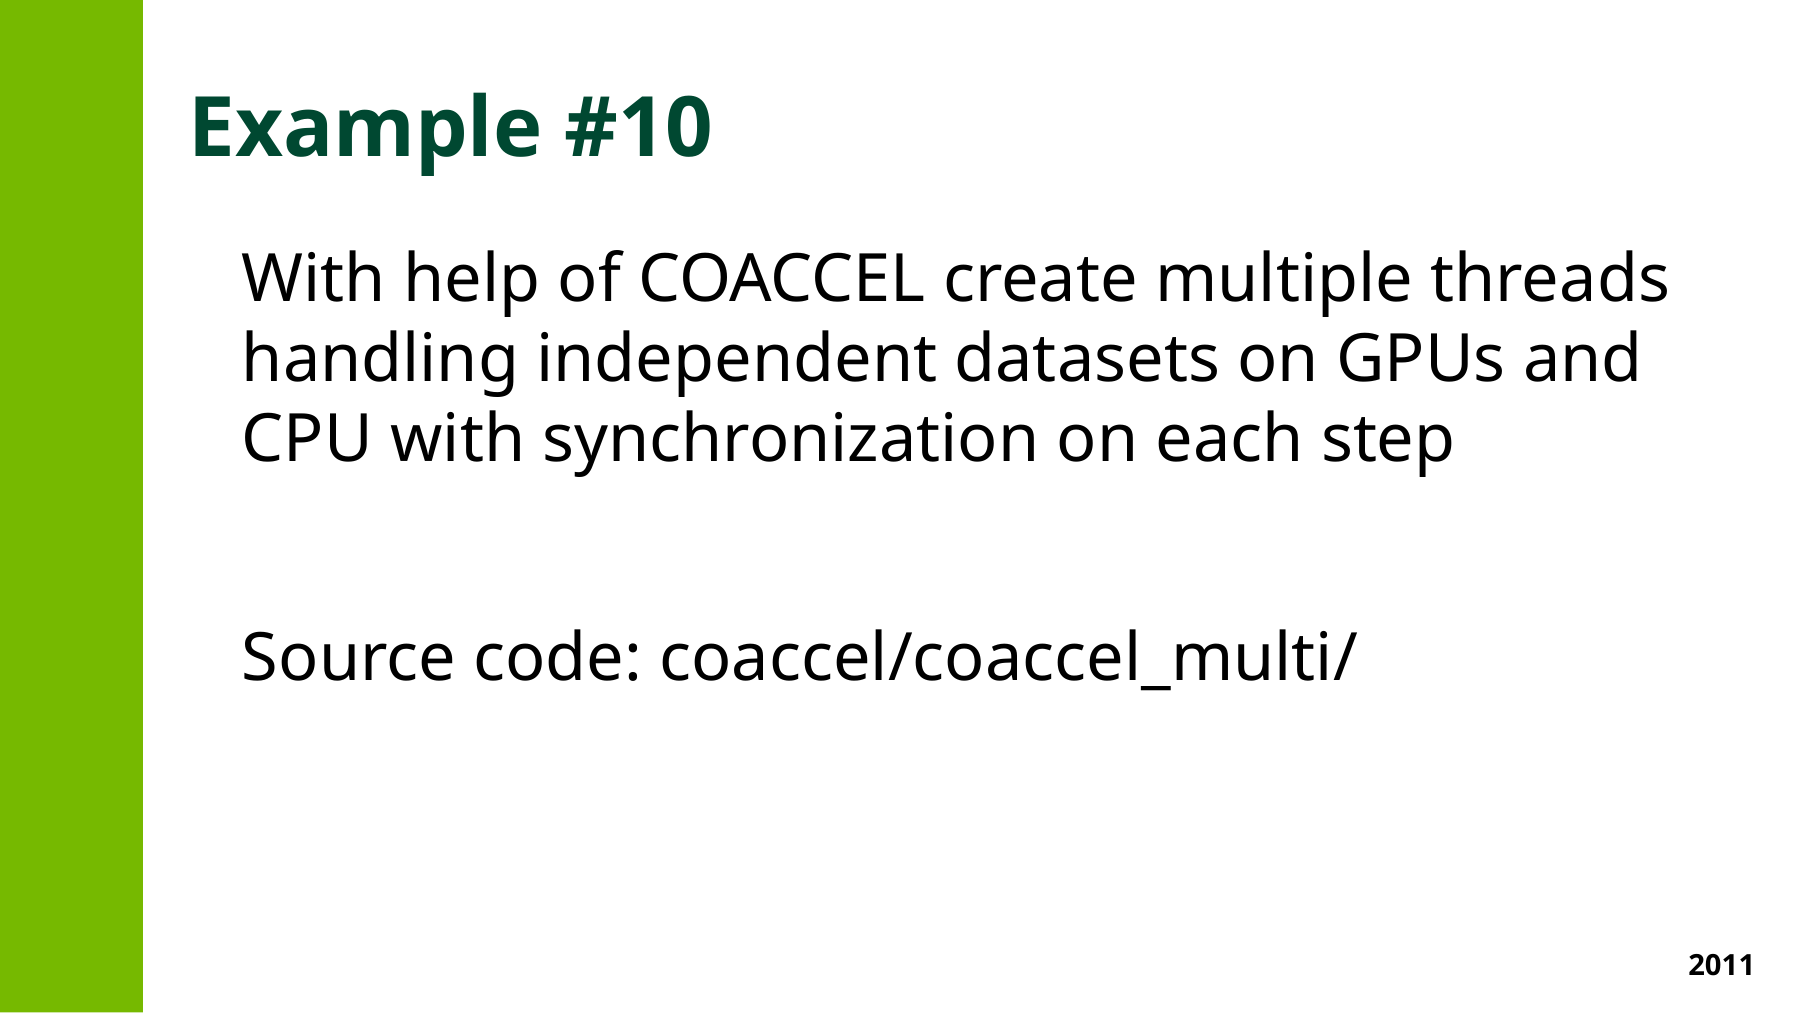

Example #10
# With help of COACCEL create multiple threads handling independent datasets on GPUs and CPU with synchronization on each step
Source code: coaccel/coaccel_multi/